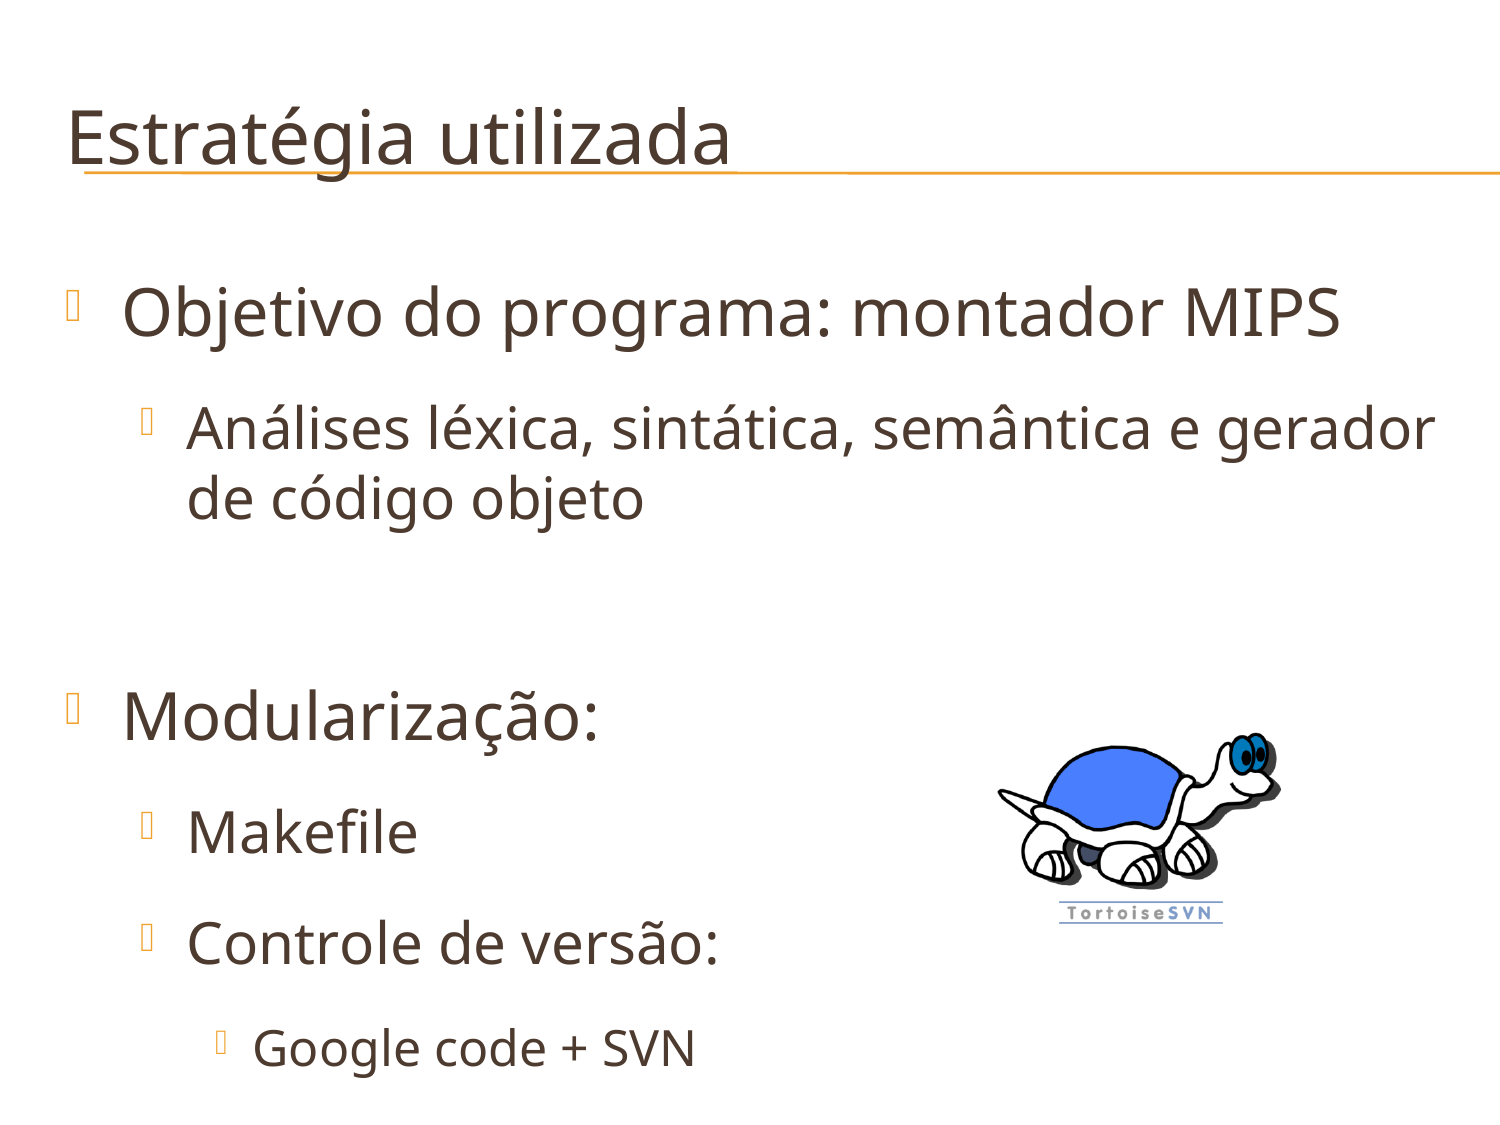

# Estratégia utilizada
Objetivo do programa: montador MIPS
Análises léxica, sintática, semântica e gerador de código objeto
Modularização:
Makefile
Controle de versão:
Google code + SVN